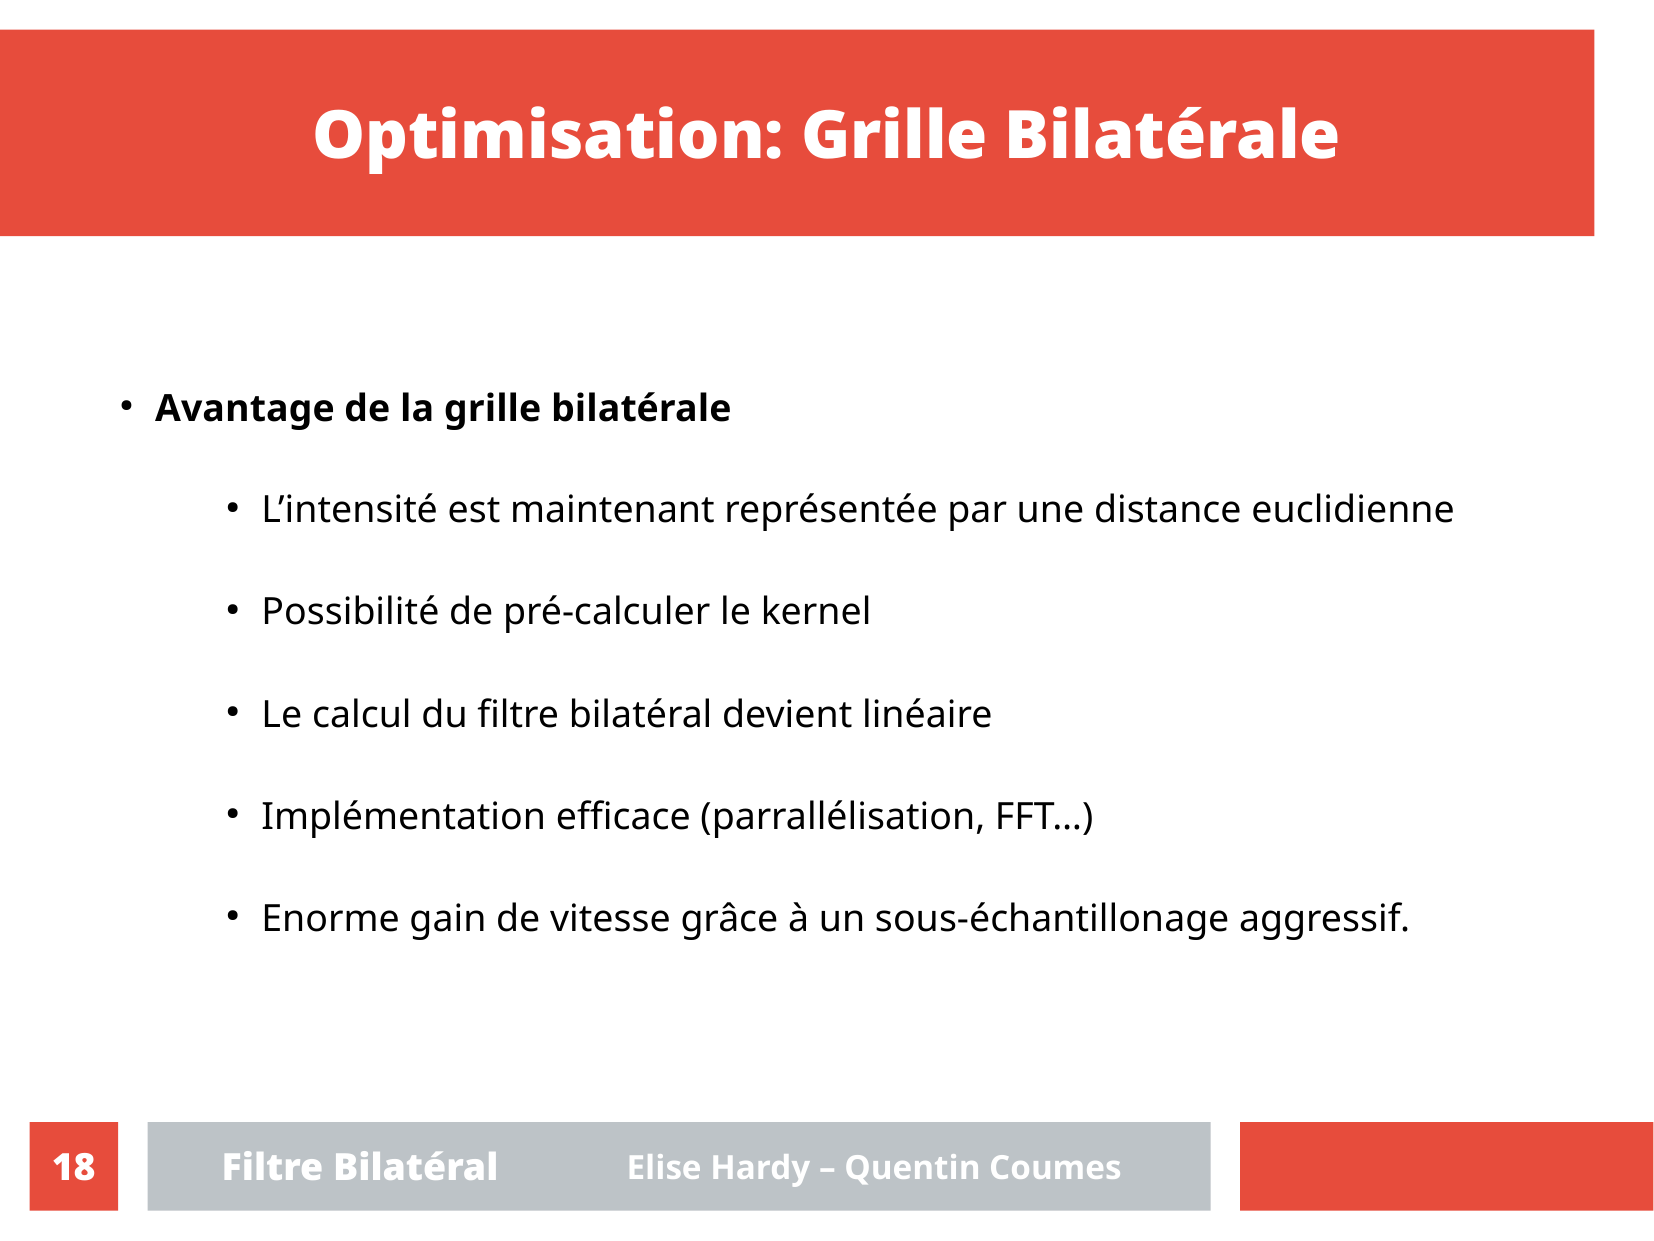

# Optimisation: Grille Bilatérale
Avantage de la grille bilatérale
L’intensité est maintenant représentée par une distance euclidienne
Possibilité de pré-calculer le kernel
Le calcul du filtre bilatéral devient linéaire
Implémentation efficace (parrallélisation, FFT…)
Enorme gain de vitesse grâce à un sous-échantillonage aggressif.
18